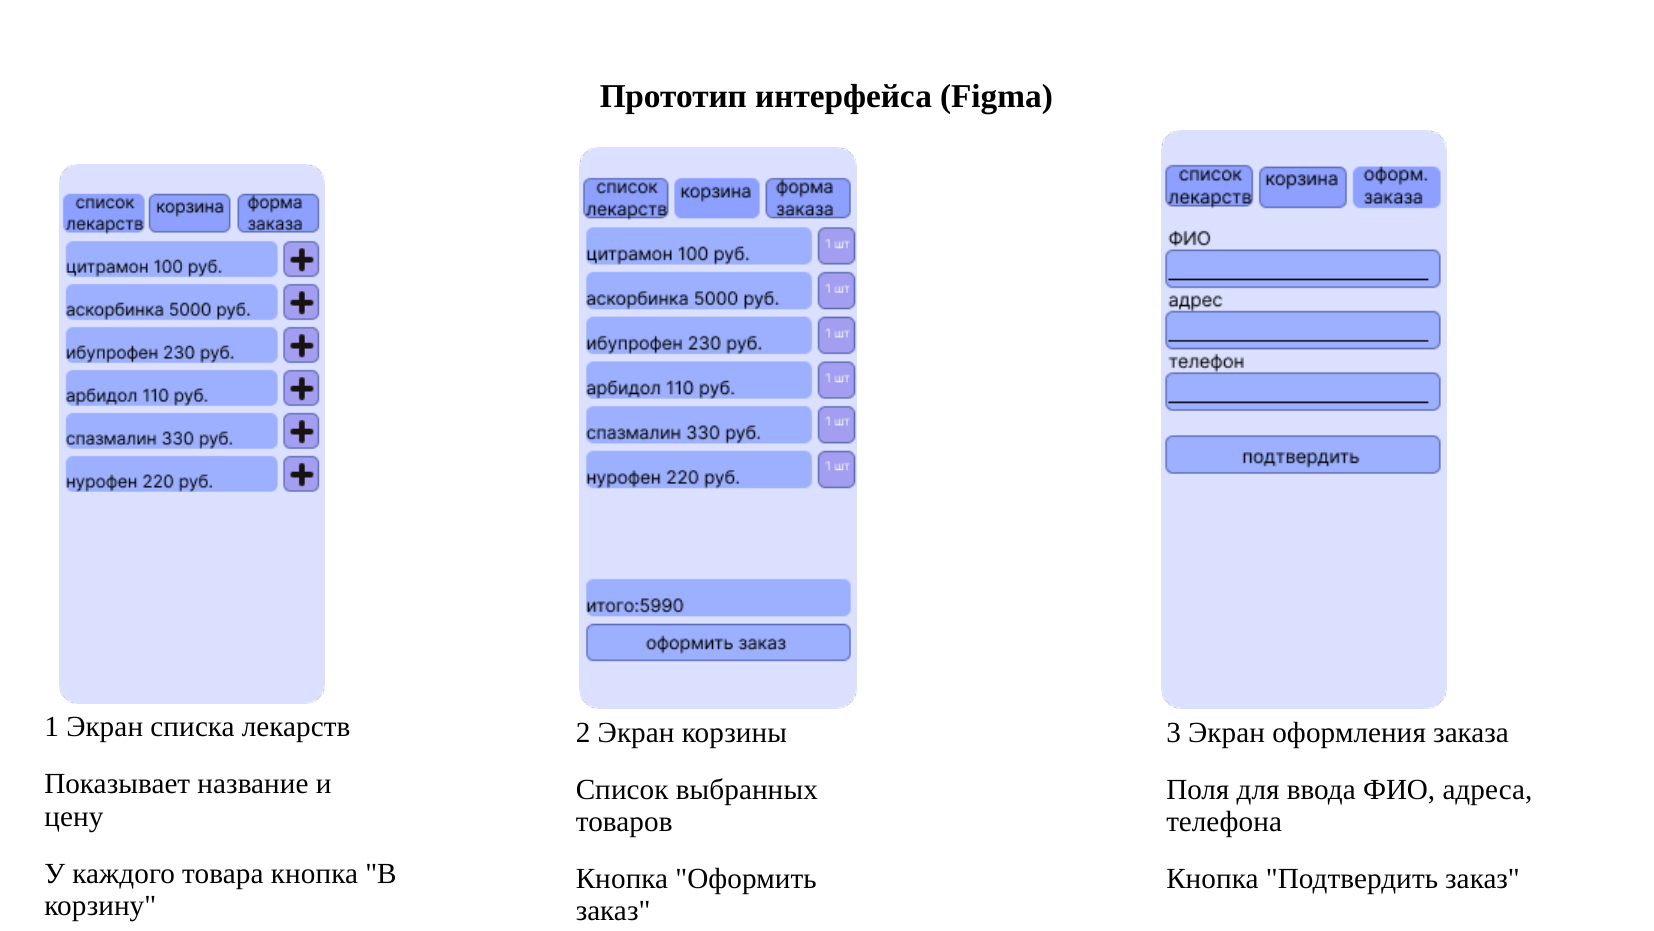

# Прототип интерфейса (Figma)
1 Экран списка лекарств
Показывает название и цену
У каждого товара кнопка "В корзину"
2 Экран корзины
Список выбранных товаров
Кнопка "Оформить заказ"
3 Экран оформления заказа
Поля для ввода ФИО, адреса, телефона
Кнопка "Подтвердить заказ"